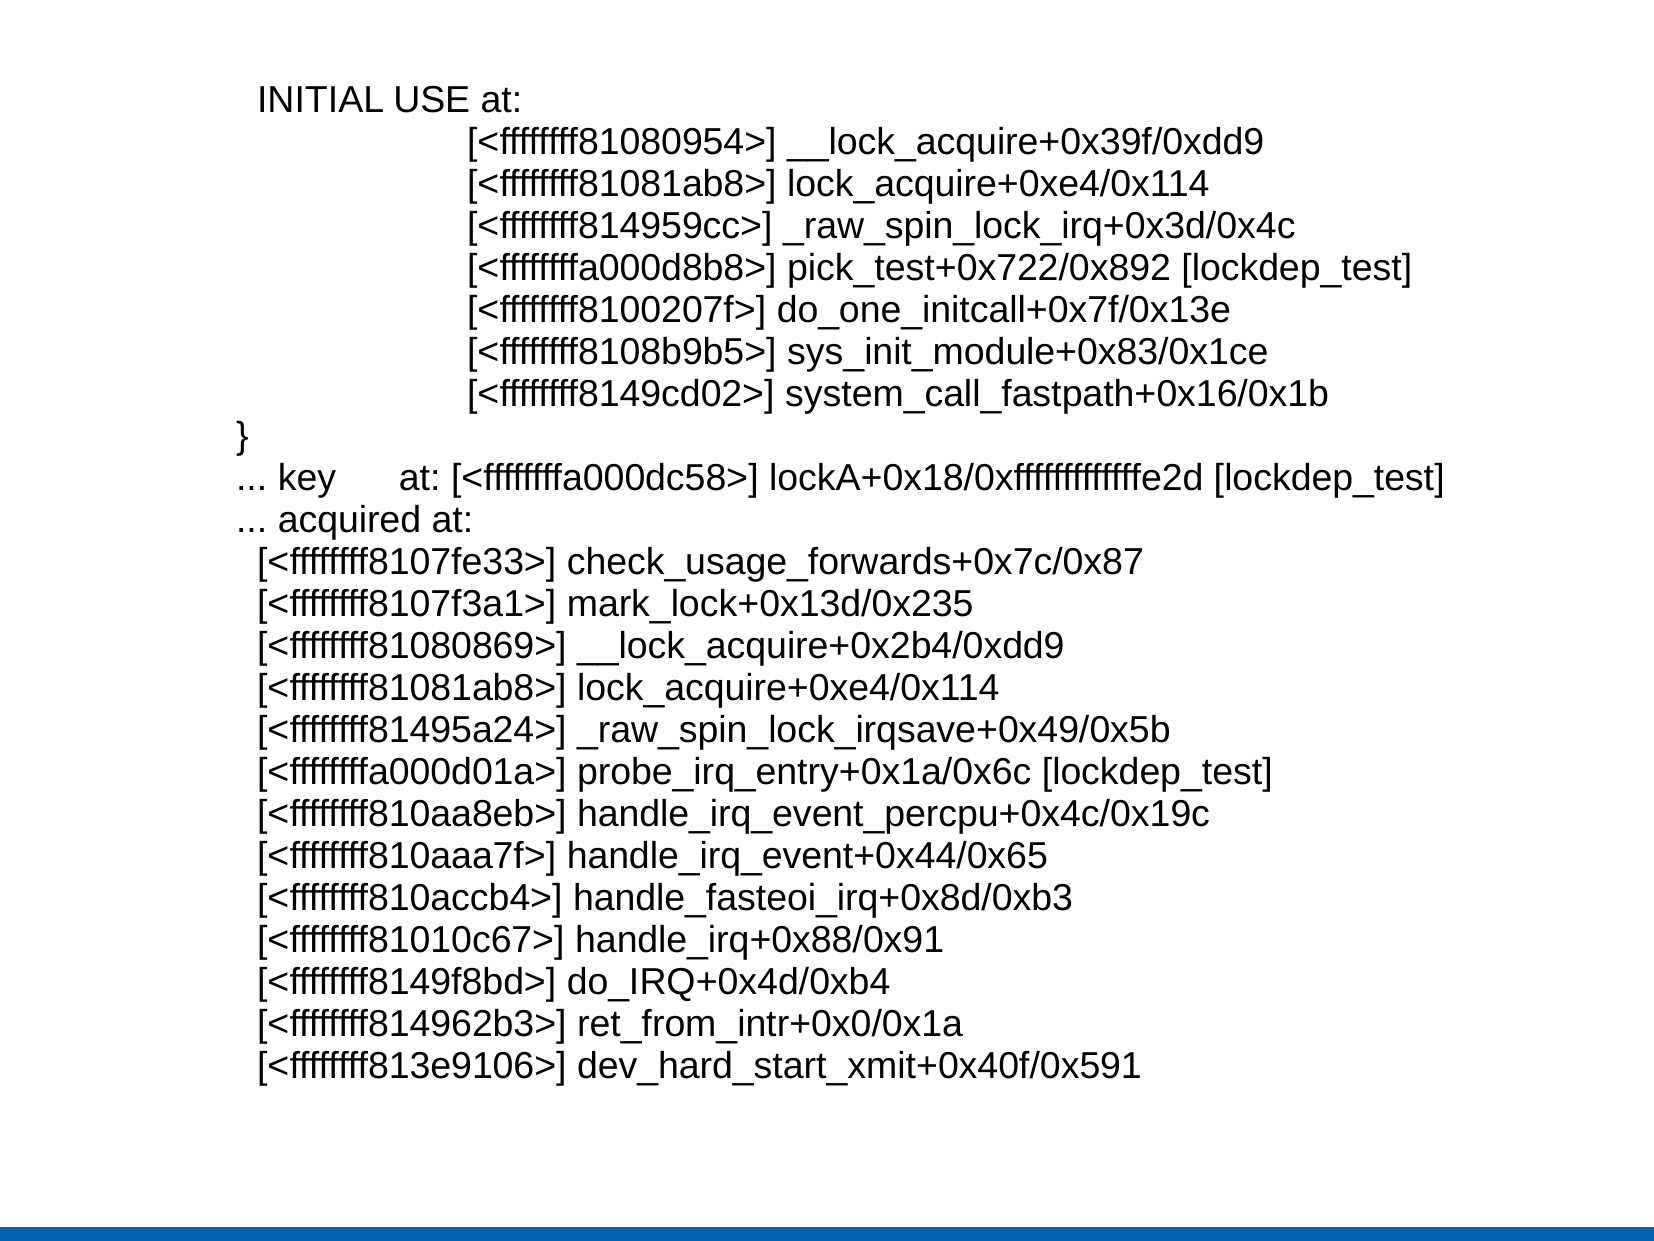

INITIAL USE at:
 [<ffffffff81080954>] __lock_acquire+0x39f/0xdd9
 [<ffffffff81081ab8>] lock_acquire+0xe4/0x114
 [<ffffffff814959cc>] _raw_spin_lock_irq+0x3d/0x4c
 [<ffffffffa000d8b8>] pick_test+0x722/0x892 [lockdep_test]
 [<ffffffff8100207f>] do_one_initcall+0x7f/0x13e
 [<ffffffff8108b9b5>] sys_init_module+0x83/0x1ce
 [<ffffffff8149cd02>] system_call_fastpath+0x16/0x1b
 }
 ... key at: [<ffffffffa000dc58>] lockA+0x18/0xfffffffffffffe2d [lockdep_test]
 ... acquired at:
 [<ffffffff8107fe33>] check_usage_forwards+0x7c/0x87
 [<ffffffff8107f3a1>] mark_lock+0x13d/0x235
 [<ffffffff81080869>] __lock_acquire+0x2b4/0xdd9
 [<ffffffff81081ab8>] lock_acquire+0xe4/0x114
 [<ffffffff81495a24>] _raw_spin_lock_irqsave+0x49/0x5b
 [<ffffffffa000d01a>] probe_irq_entry+0x1a/0x6c [lockdep_test]
 [<ffffffff810aa8eb>] handle_irq_event_percpu+0x4c/0x19c
 [<ffffffff810aaa7f>] handle_irq_event+0x44/0x65
 [<ffffffff810accb4>] handle_fasteoi_irq+0x8d/0xb3
 [<ffffffff81010c67>] handle_irq+0x88/0x91
 [<ffffffff8149f8bd>] do_IRQ+0x4d/0xb4
 [<ffffffff814962b3>] ret_from_intr+0x0/0x1a
 [<ffffffff813e9106>] dev_hard_start_xmit+0x40f/0x591